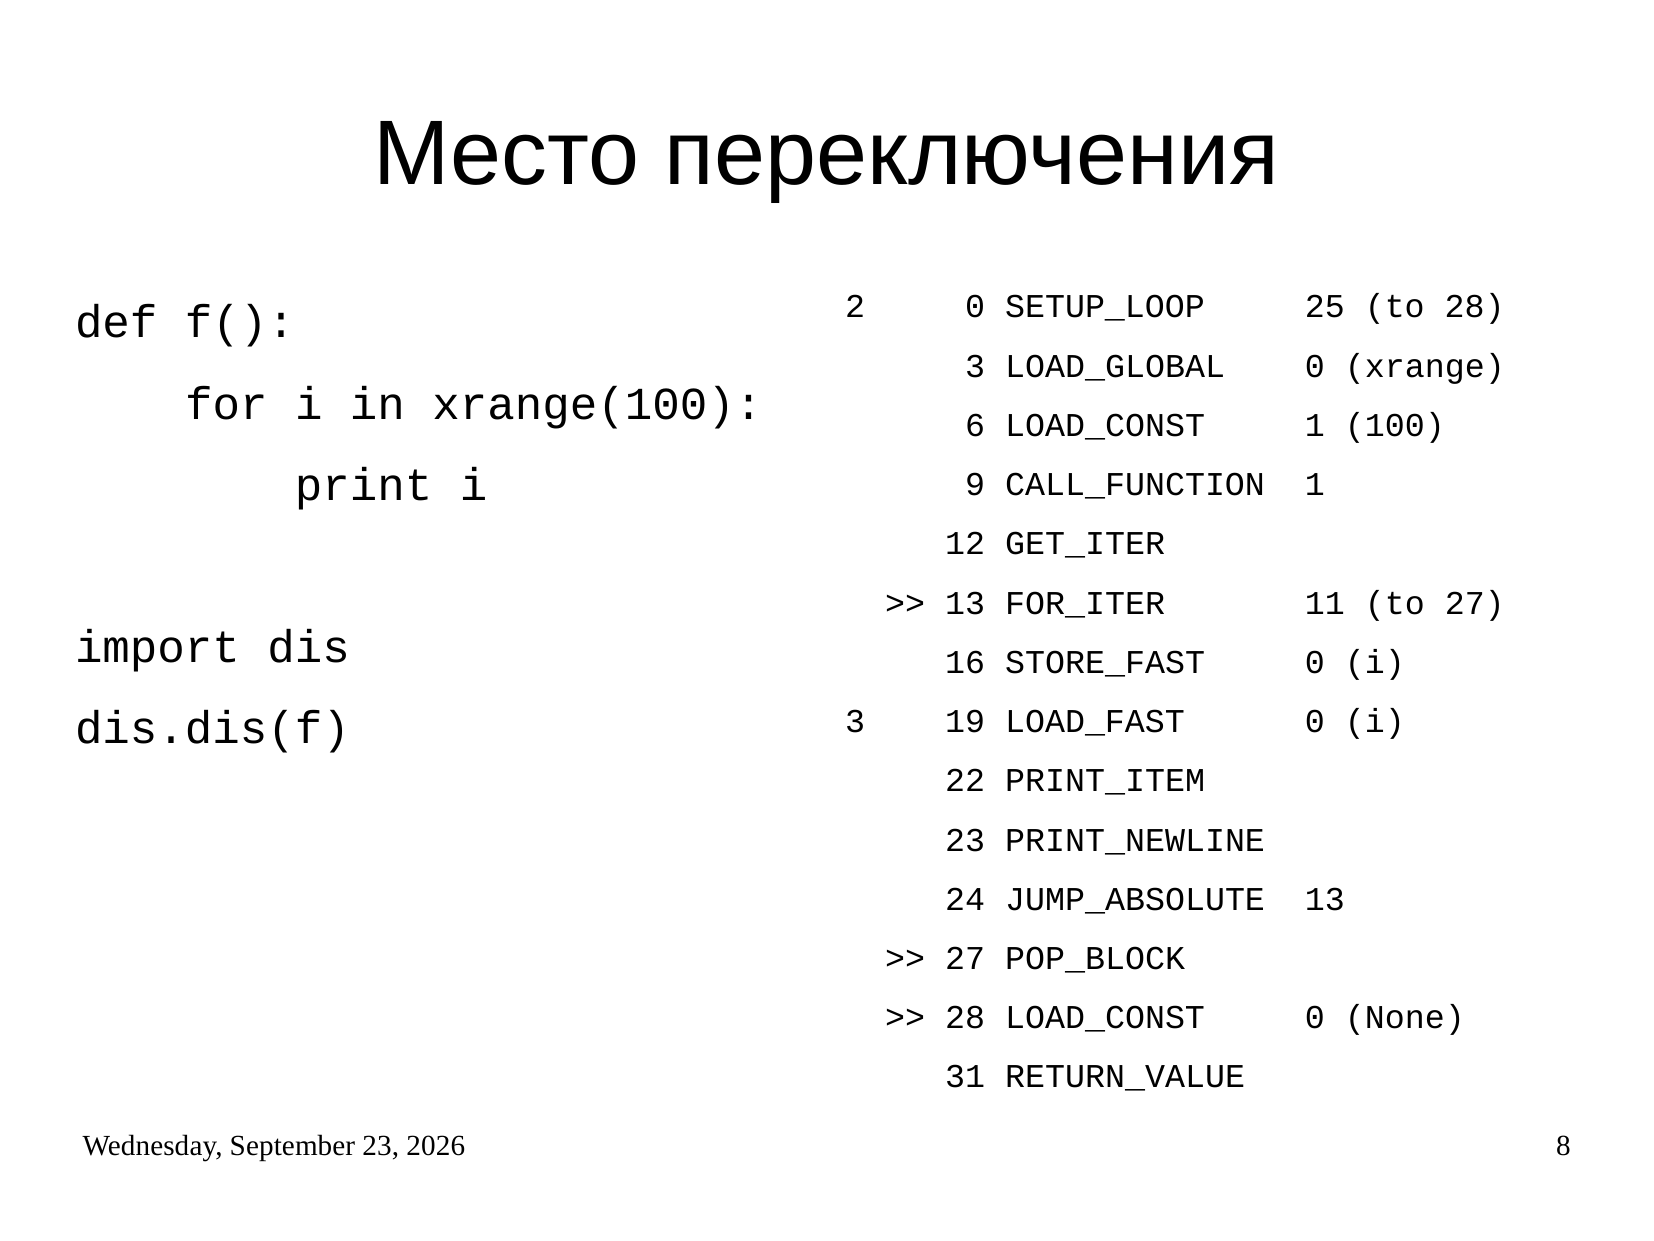

# Место переключения
2 0 SETUP_LOOP 25 (to 28)
 3 LOAD_GLOBAL 0 (xrange)
 6 LOAD_CONST 1 (100)
 9 CALL_FUNCTION 1
 12 GET_ITER
 >> 13 FOR_ITER 11 (to 27)
 16 STORE_FAST 0 (i)
3 19 LOAD_FAST 0 (i)
 22 PRINT_ITEM
 23 PRINT_NEWLINE
 24 JUMP_ABSOLUTE 13
 >> 27 POP_BLOCK
 >> 28 LOAD_CONST 0 (None)
 31 RETURN_VALUE
def f():
 for i in xrange(100):
 print i
import dis
dis.dis(f)
8